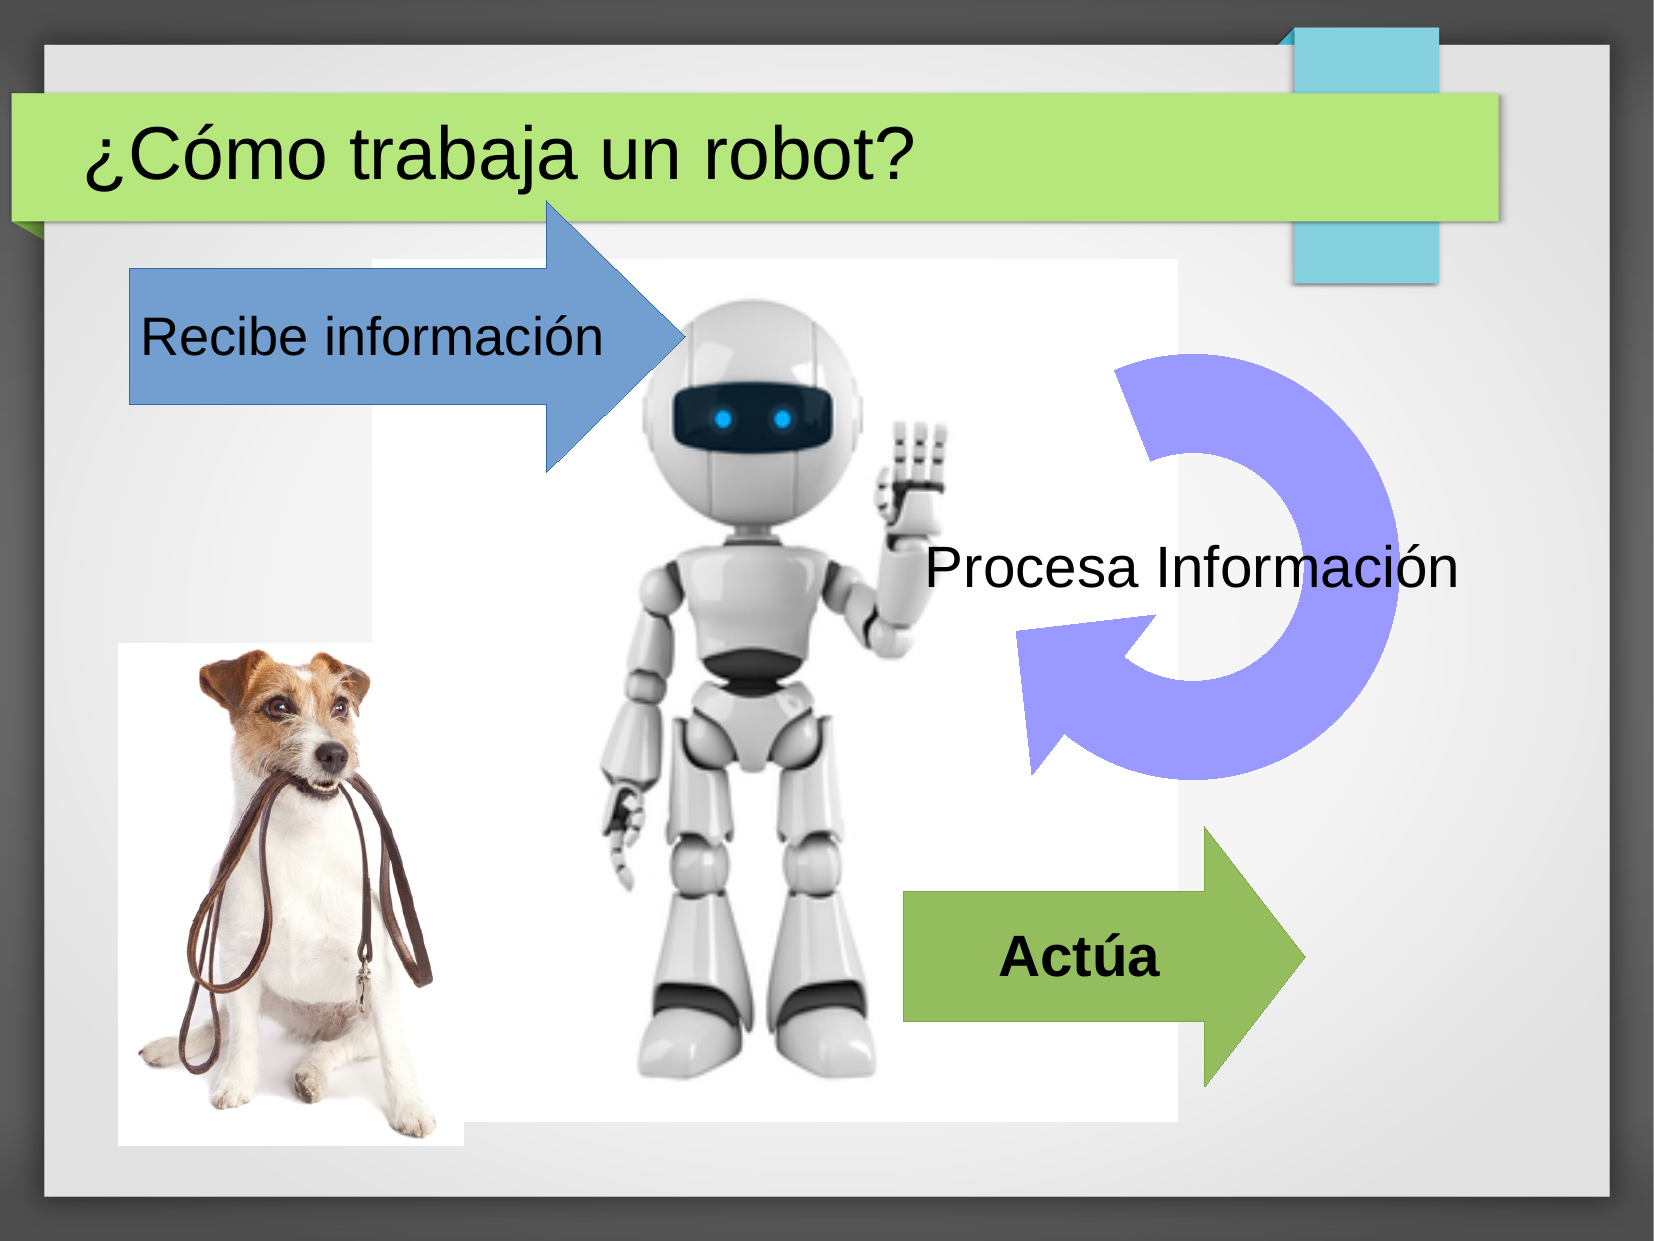

# ¿Cómo trabaja un robot?
Recibe información
Procesa Información
Actúa